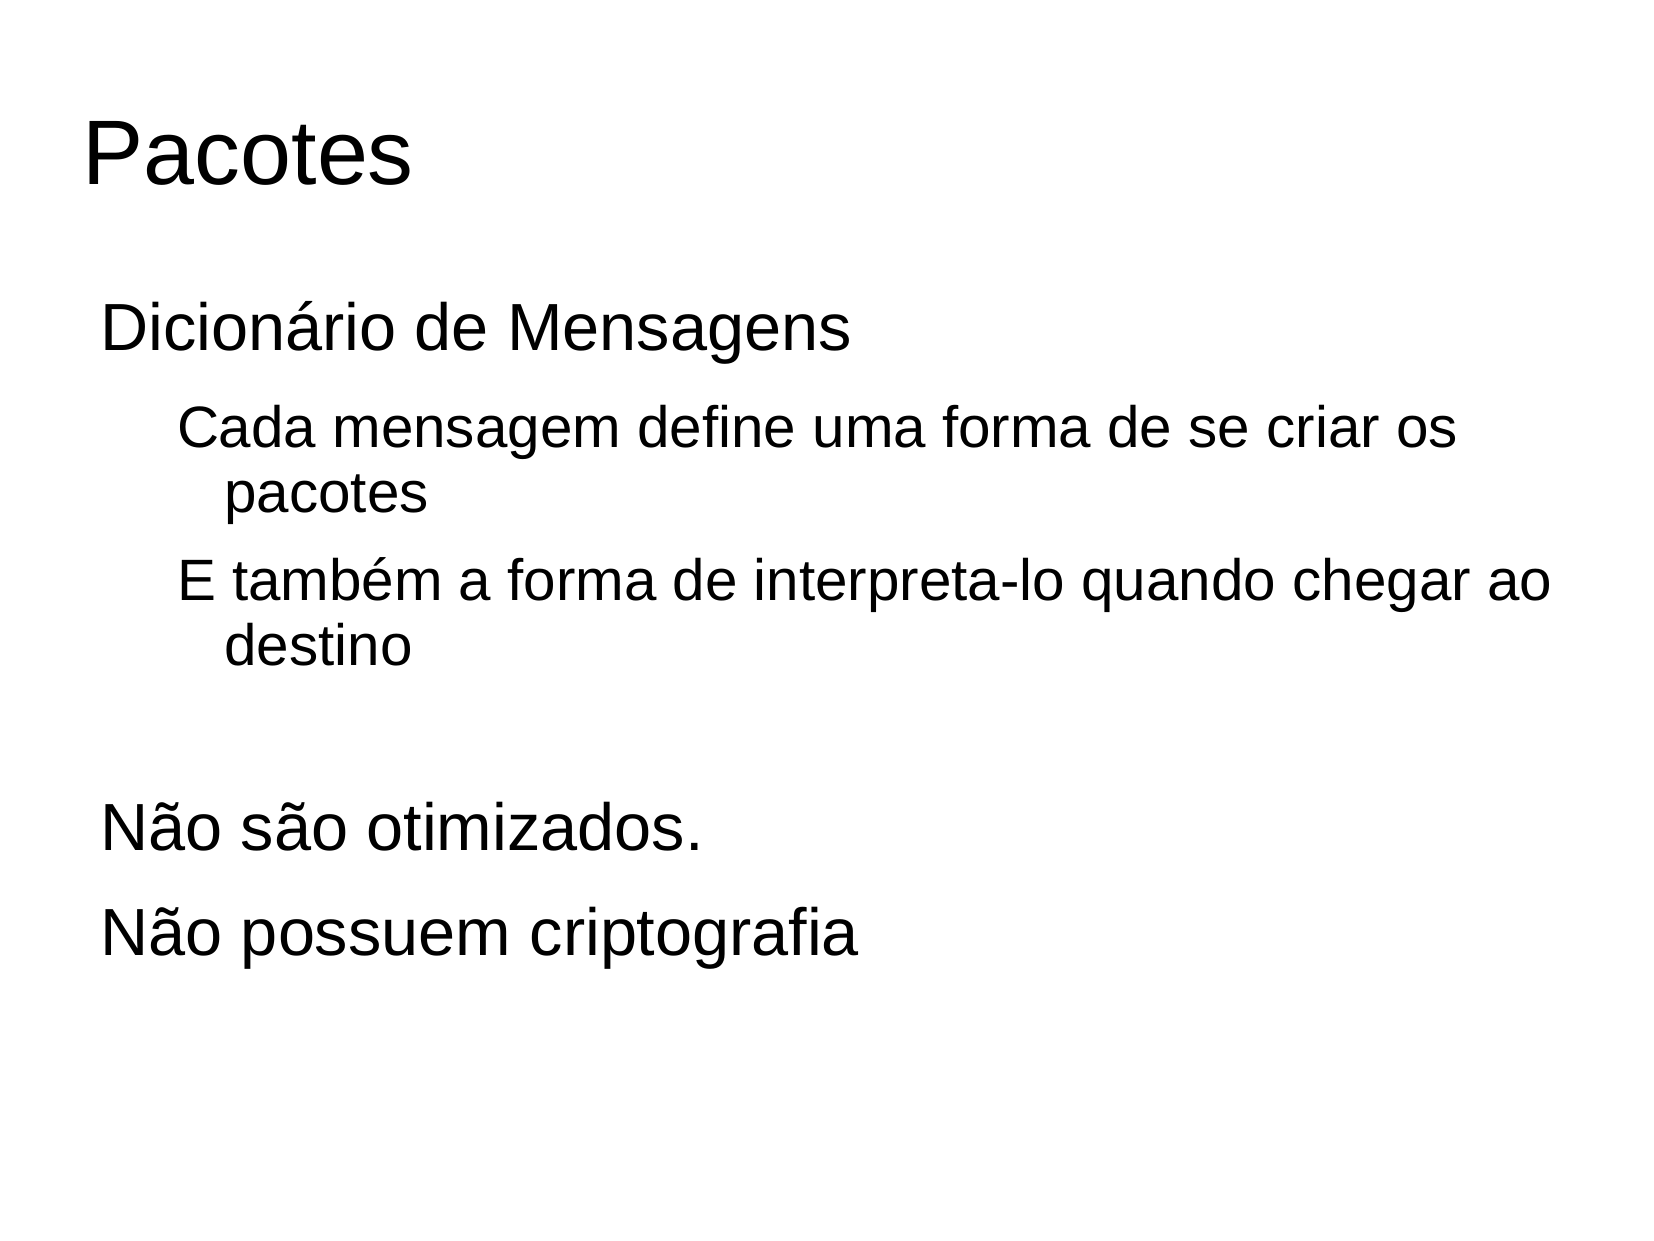

# Pacotes
Dicionário de Mensagens
Cada mensagem define uma forma de se criar os pacotes
E também a forma de interpreta-lo quando chegar ao destino
Não são otimizados.
Não possuem criptografia